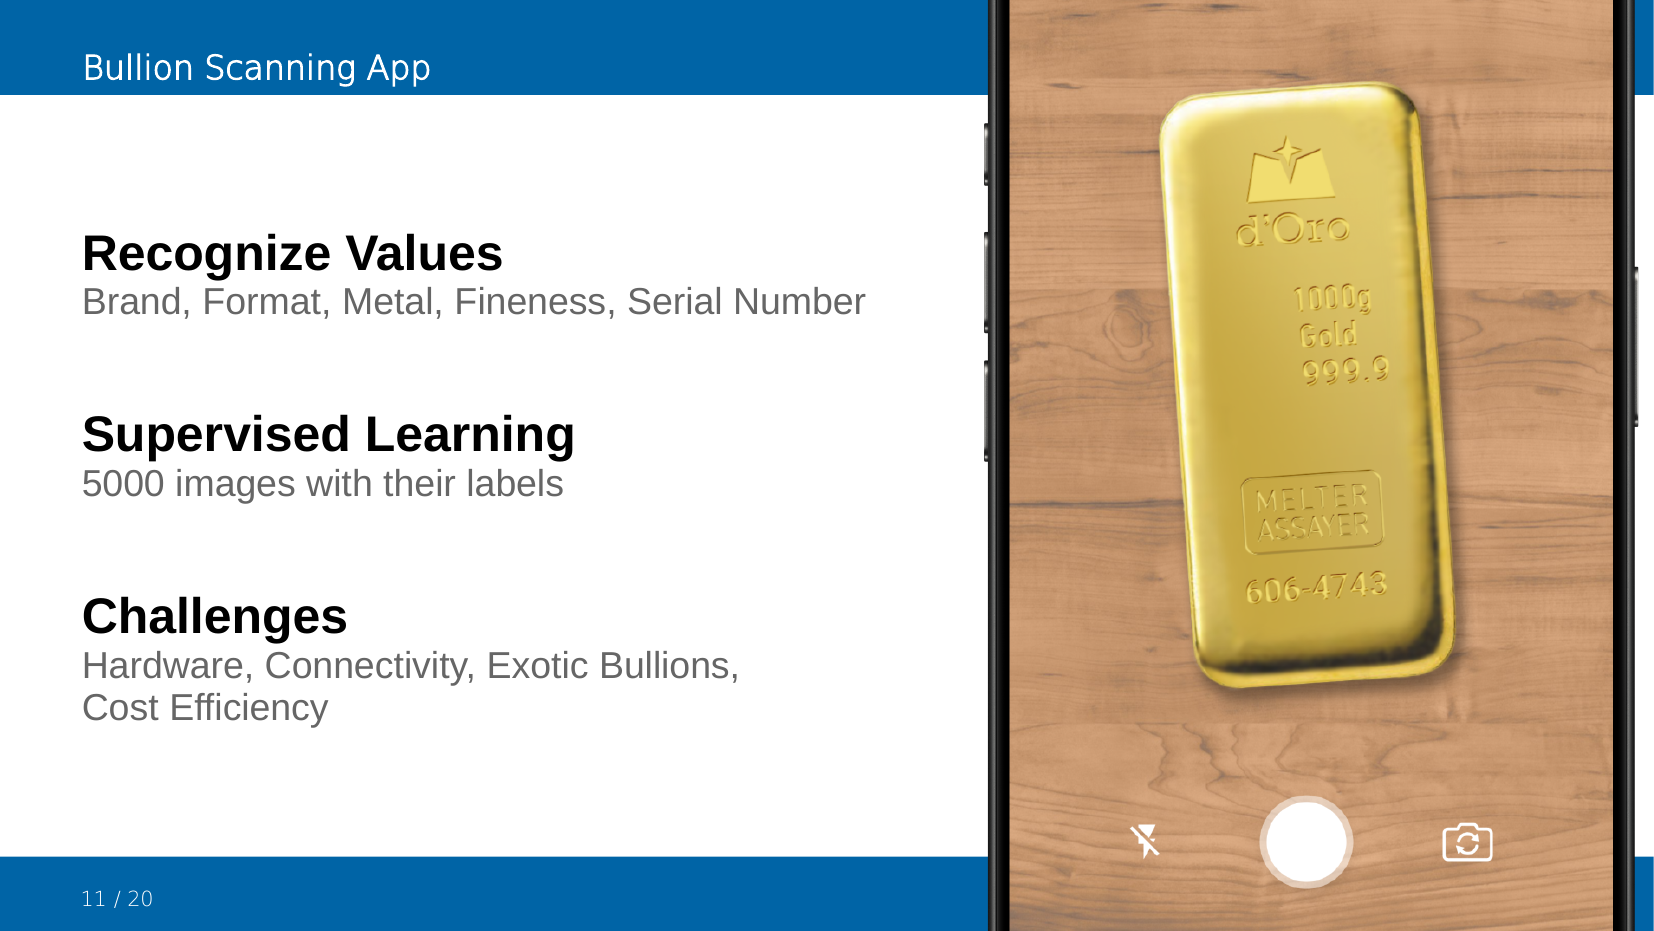

# Bullion Scanning App
Recognize Values
Brand, Format, Metal, Fineness, Serial Number
Supervised Learning
5000 images with their labels
Challenges
Hardware, Connectivity, Exotic Bullions,
Cost Efficiency
11